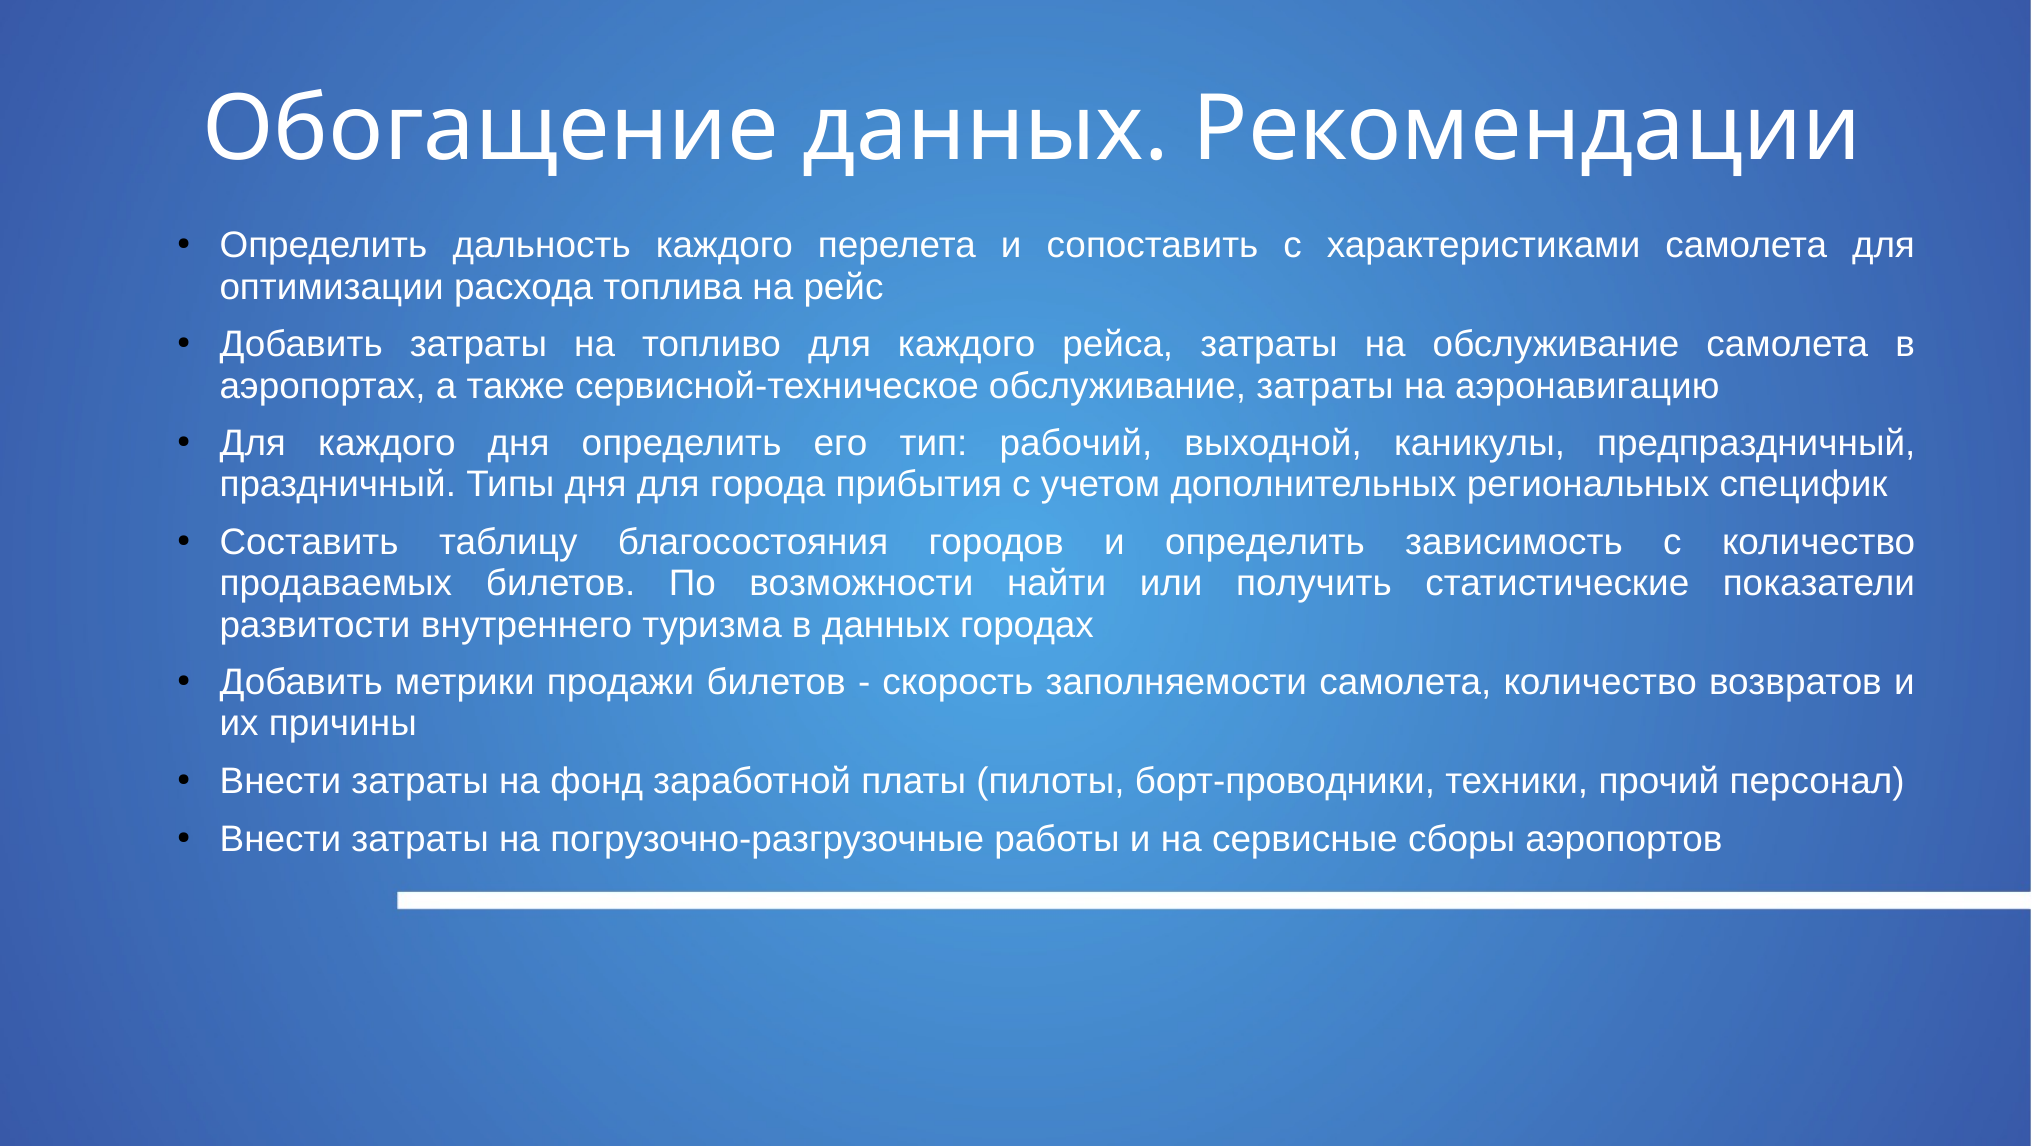

# Обогащение данных. Рекомендации
Определить дальность каждого перелета и сопоставить с характеристиками самолета для оптимизации расхода топлива на рейс
Добавить затраты на топливо для каждого рейса, затраты на обслуживание самолета в аэропортах, а также сервисной-техническое обслуживание, затраты на аэронавигацию
Для каждого дня определить его тип: рабочий, выходной, каникулы, предпраздничный, праздничный. Типы дня для города прибытия с учетом дополнительных региональных специфик
Составить таблицу благосостояния городов и определить зависимость с количество продаваемых билетов. По возможности найти или получить статистические показатели развитости внутреннего туризма в данных городах
Добавить метрики продажи билетов - скорость заполняемости самолета, количество возвратов и их причины
Внести затраты на фонд заработной платы (пилоты, борт-проводники, техники, прочий персонал)
Внести затраты на погрузочно-разгрузочные работы и на сервисные сборы аэропортов